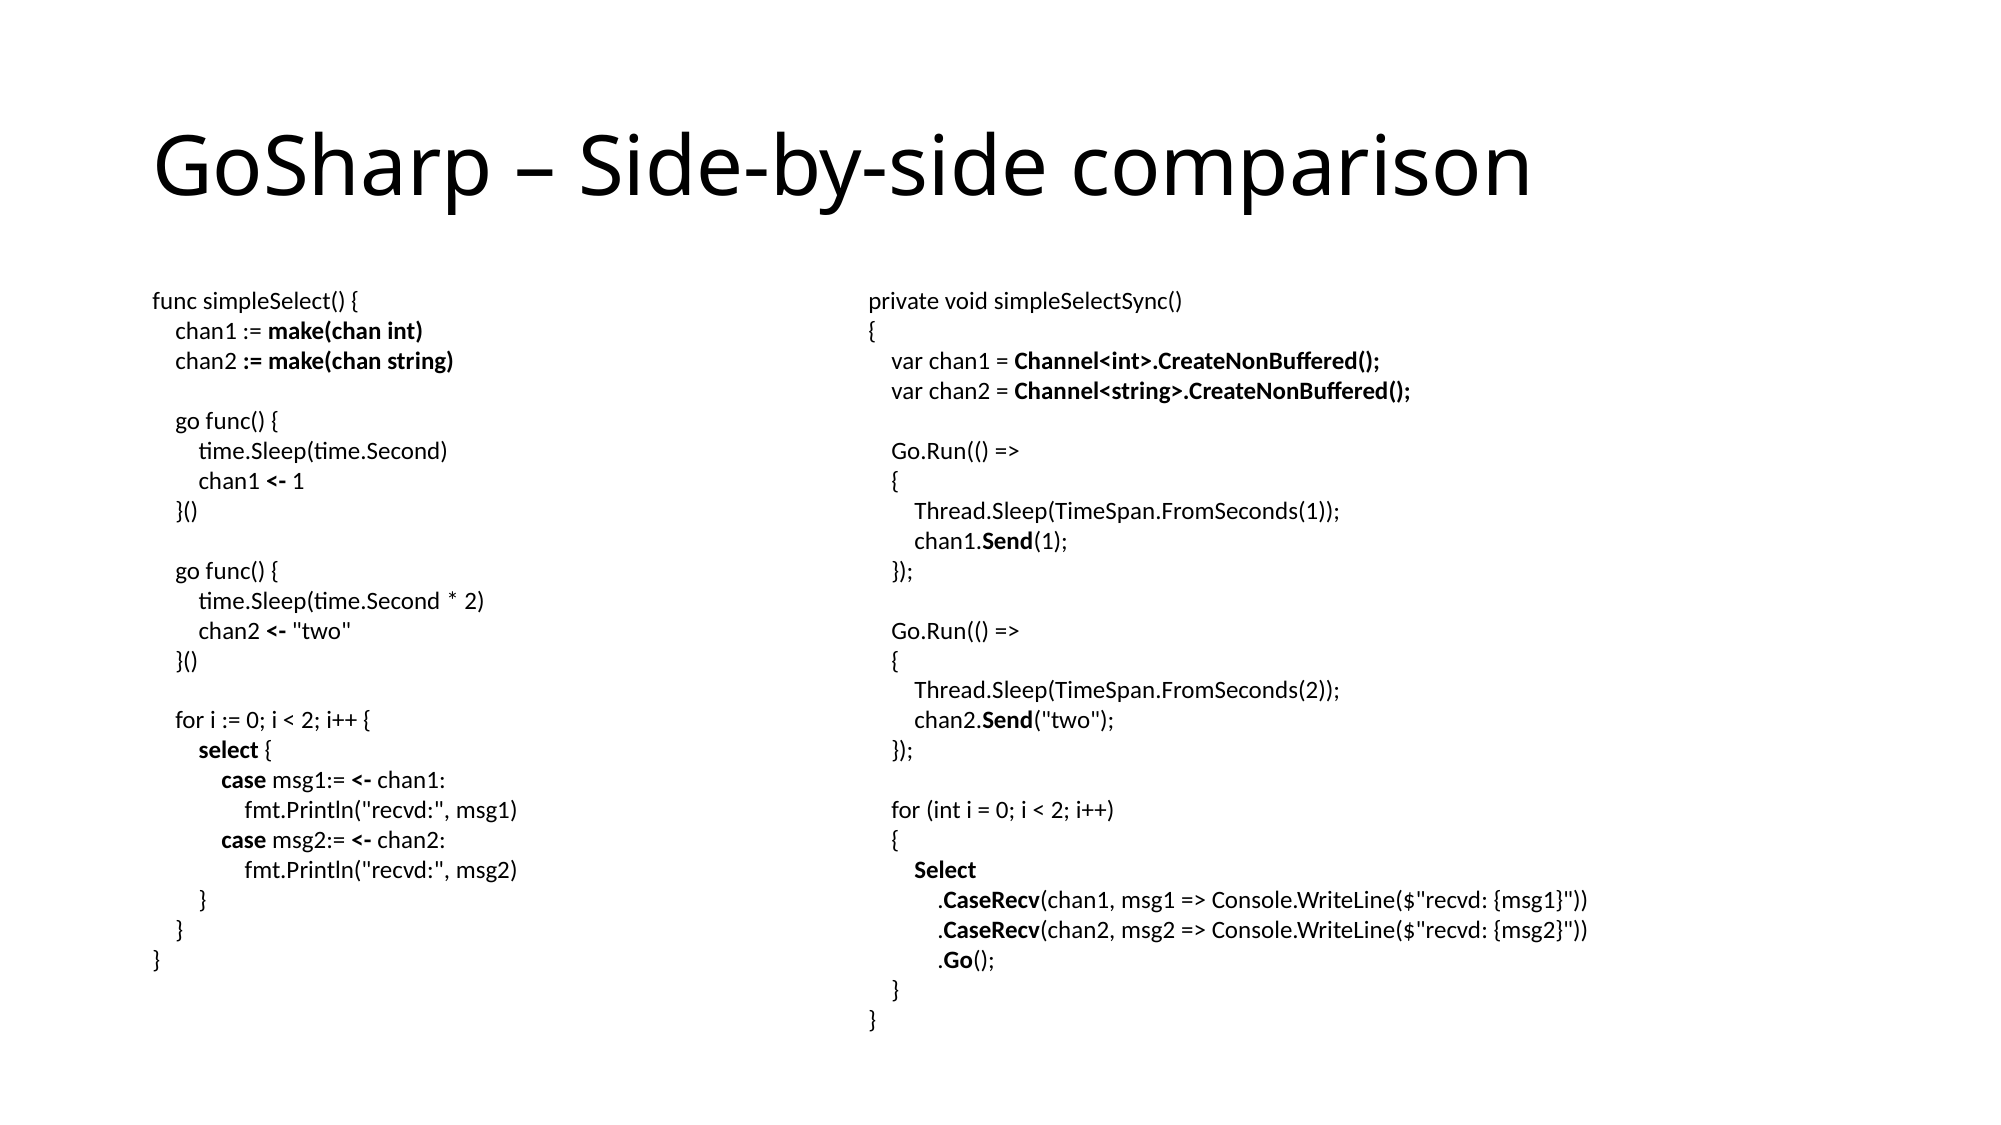

# GoSharp – Side-by-side comparison
func simpleSelect() {
 chan1 := make(chan int)
 chan2 := make(chan string)
 go func() {
 time.Sleep(time.Second)
 chan1 <- 1
 }()
 go func() {
 time.Sleep(time.Second * 2)
 chan2 <- "two"
 }()
 for i := 0; i < 2; i++ {
 select {
 case msg1:= <- chan1:
 fmt.Println("recvd:", msg1)
 case msg2:= <- chan2:
 fmt.Println("recvd:", msg2)
 }
 }
}
private void simpleSelectSync()
{
 var chan1 = Channel<int>.CreateNonBuffered();
 var chan2 = Channel<string>.CreateNonBuffered();
 Go.Run(() =>
 {
 Thread.Sleep(TimeSpan.FromSeconds(1));
 chan1.Send(1);
 });
 Go.Run(() =>
 {
 Thread.Sleep(TimeSpan.FromSeconds(2));
 chan2.Send("two");
 });
 for (int i = 0; i < 2; i++)
 {
 Select
 .CaseRecv(chan1, msg1 => Console.WriteLine($"recvd: {msg1}"))
 .CaseRecv(chan2, msg2 => Console.WriteLine($"recvd: {msg2}"))
 .Go();
 }
}